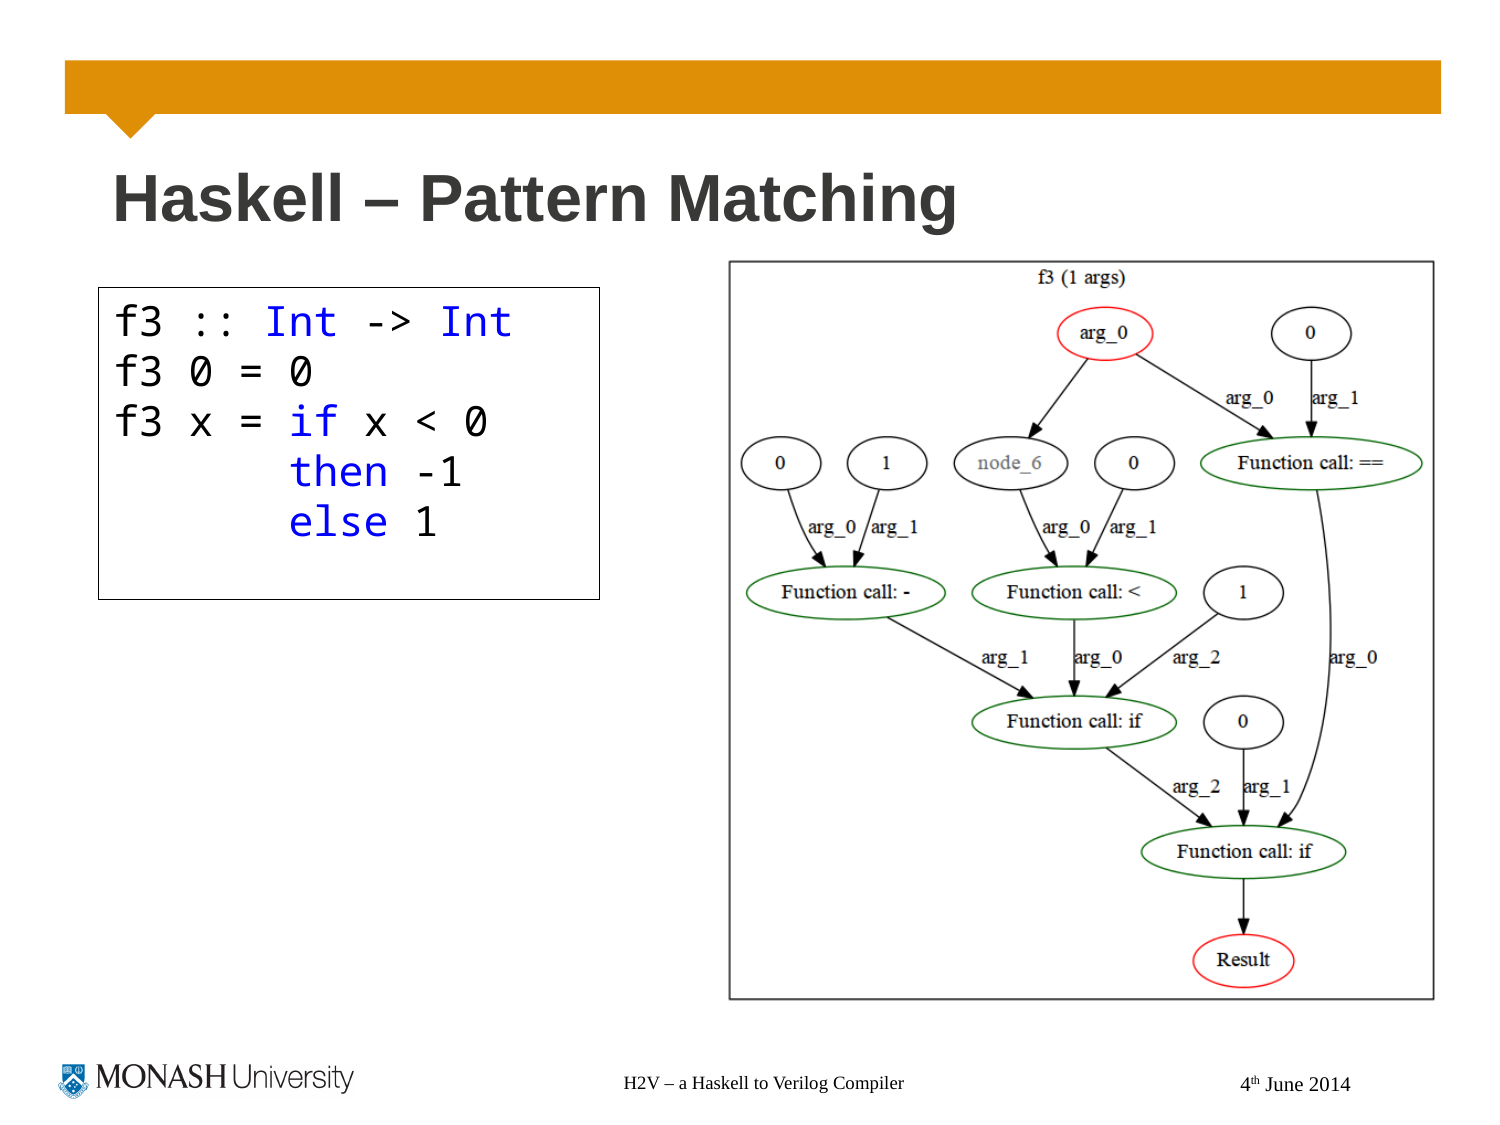

# Haskell – Pattern Matching
f3 :: Int -> Int
f3 0 = 0
f3 x = if x < 0
 then -1
 else 1